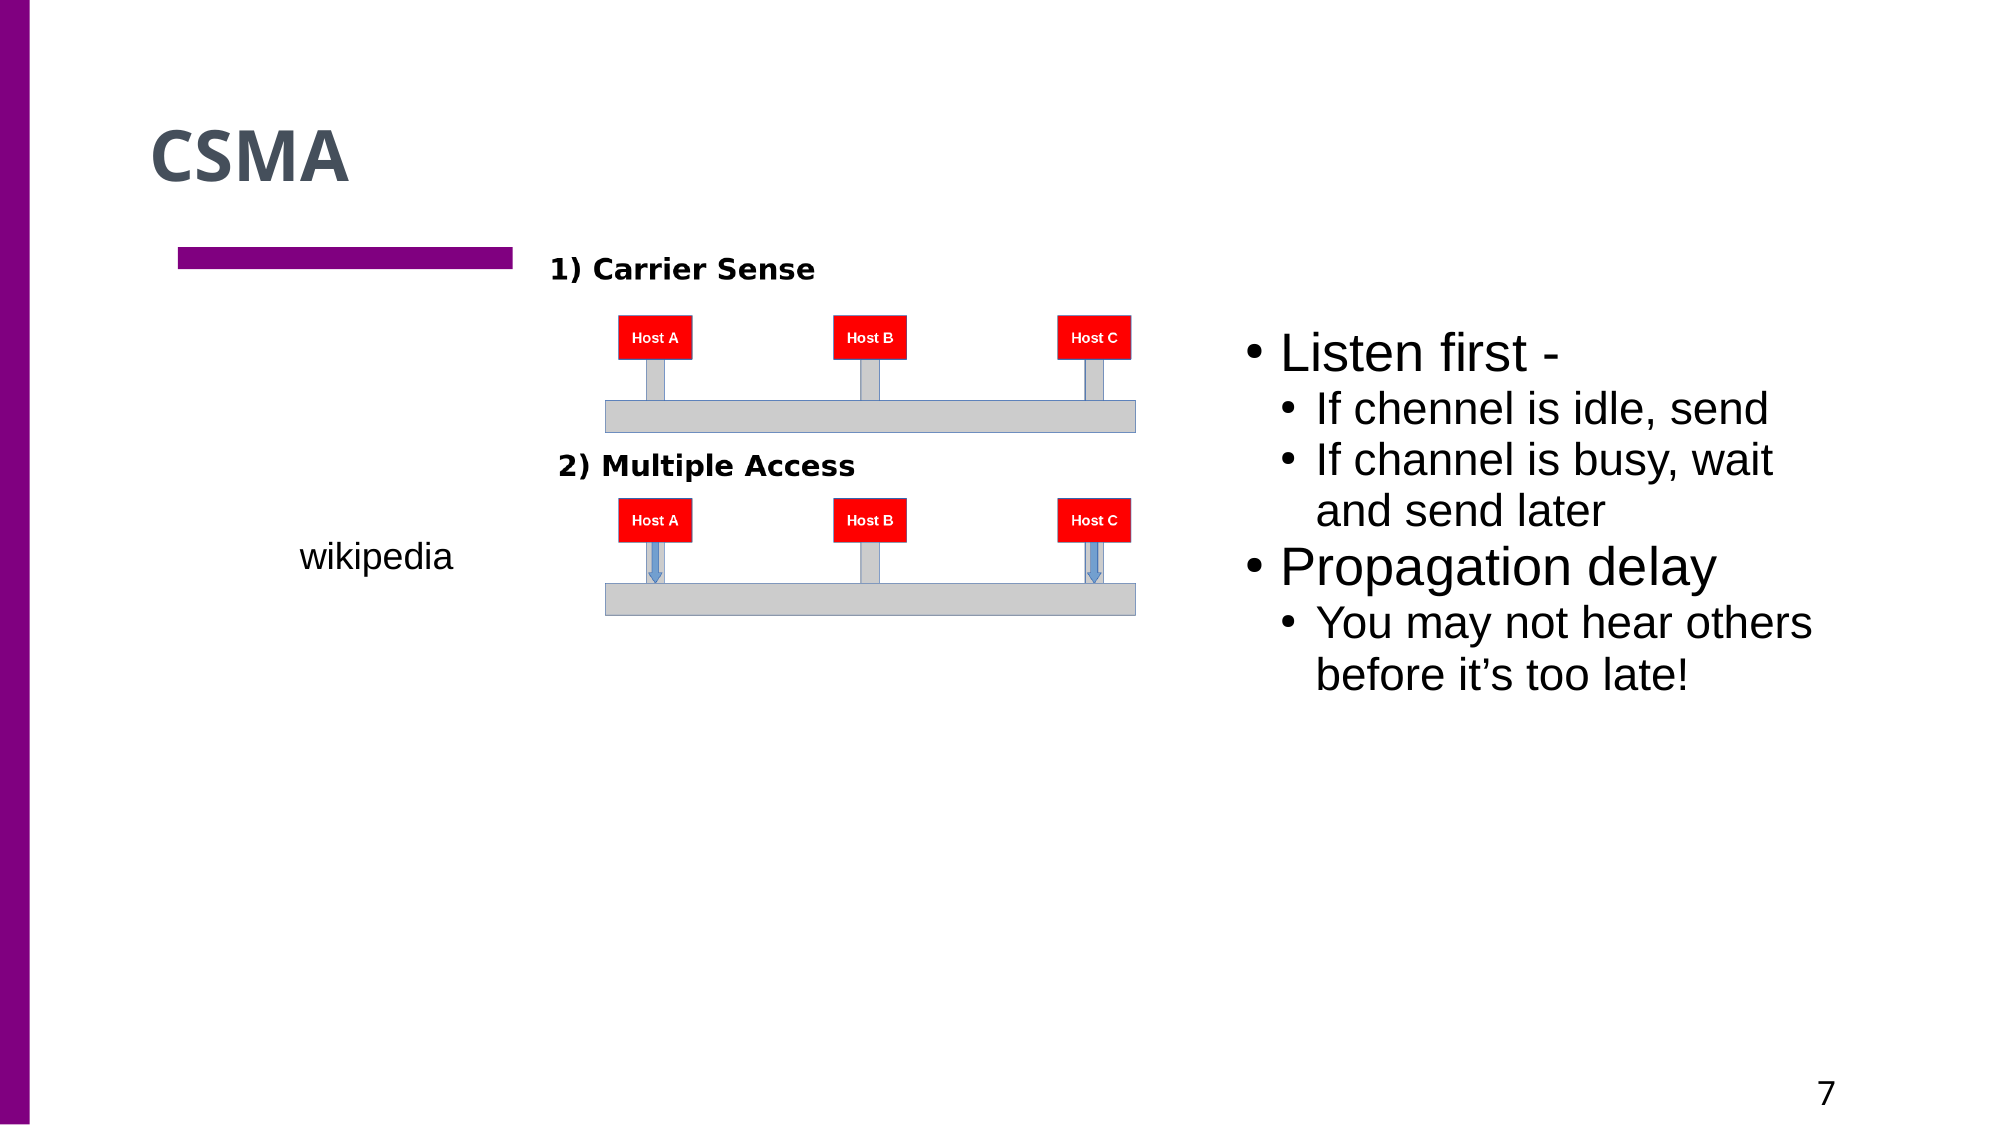

CSMA
Listen first -
If chennel is idle, send
If channel is busy, wait
and send later
Propagation delay
You may not hear others
before it’s too late!
wikipedia